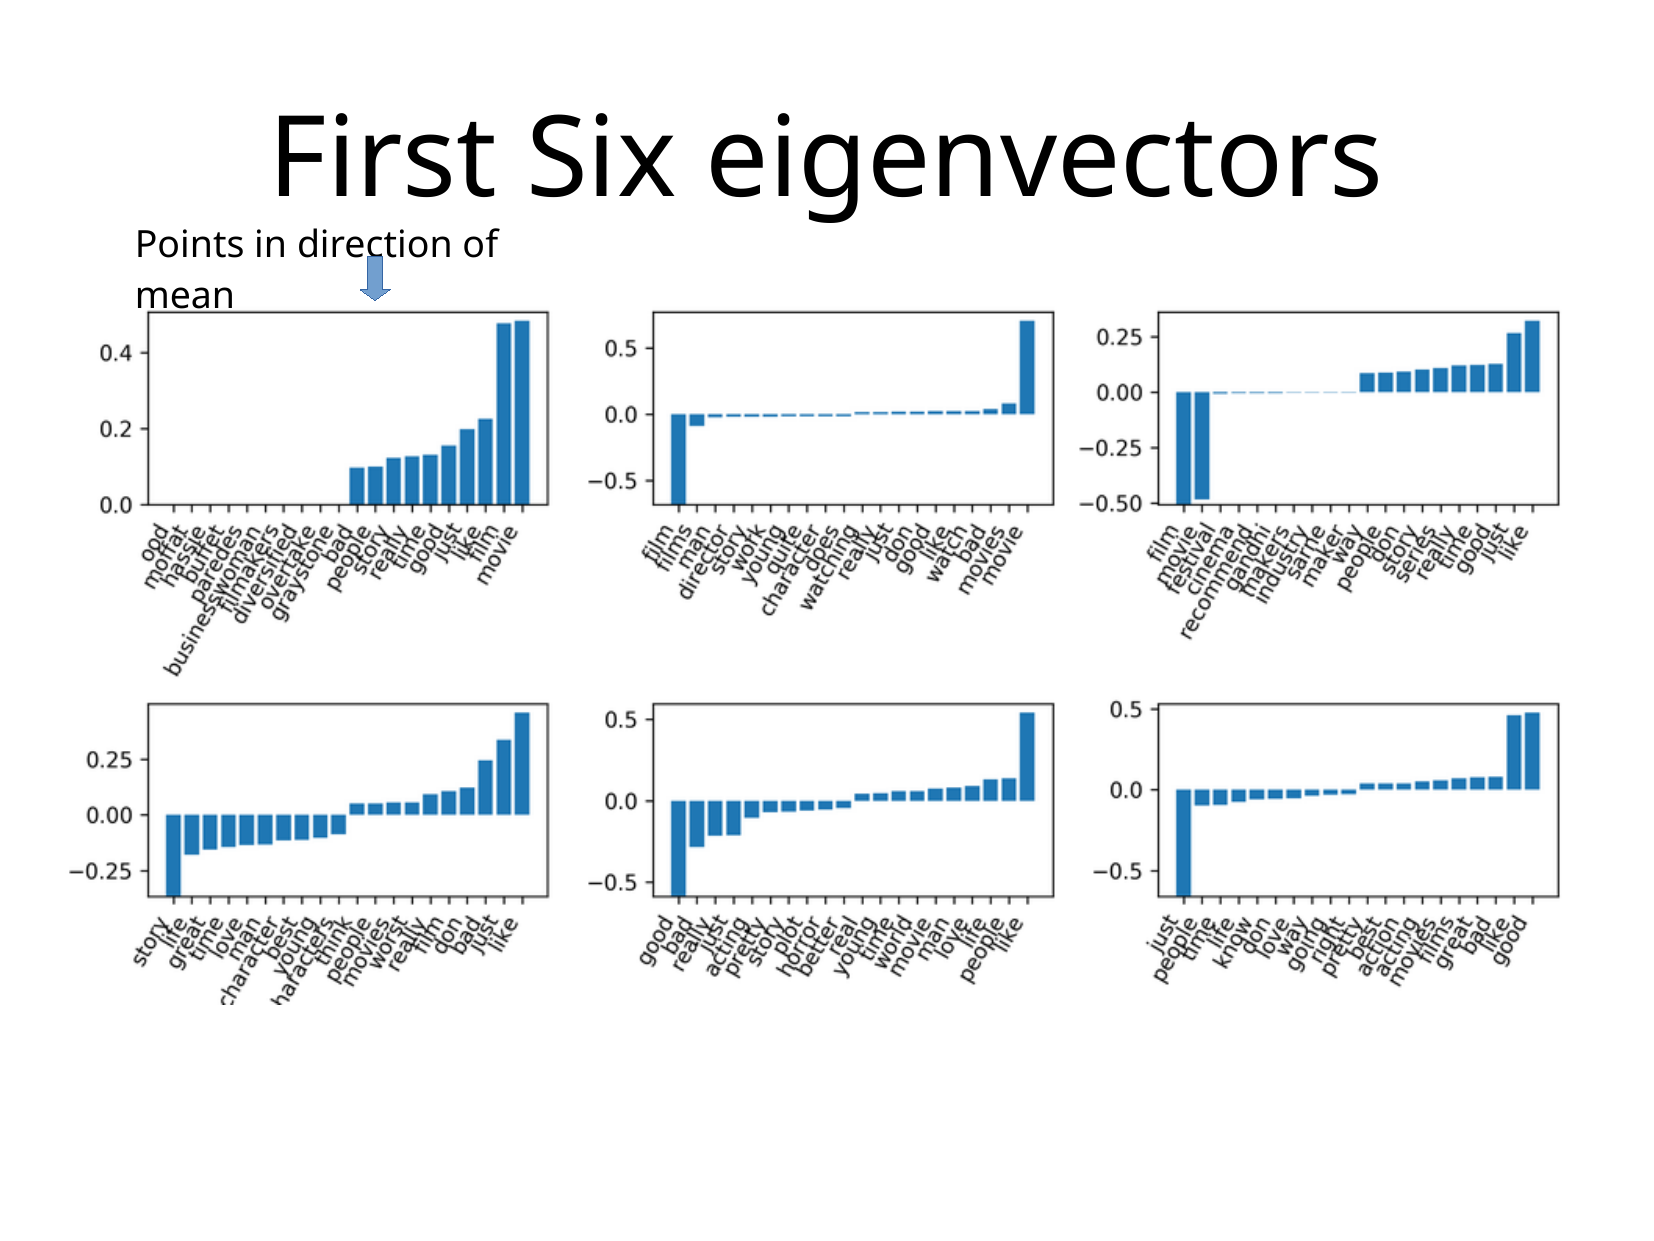

# First Six eigenvectors
Points in direction of mean